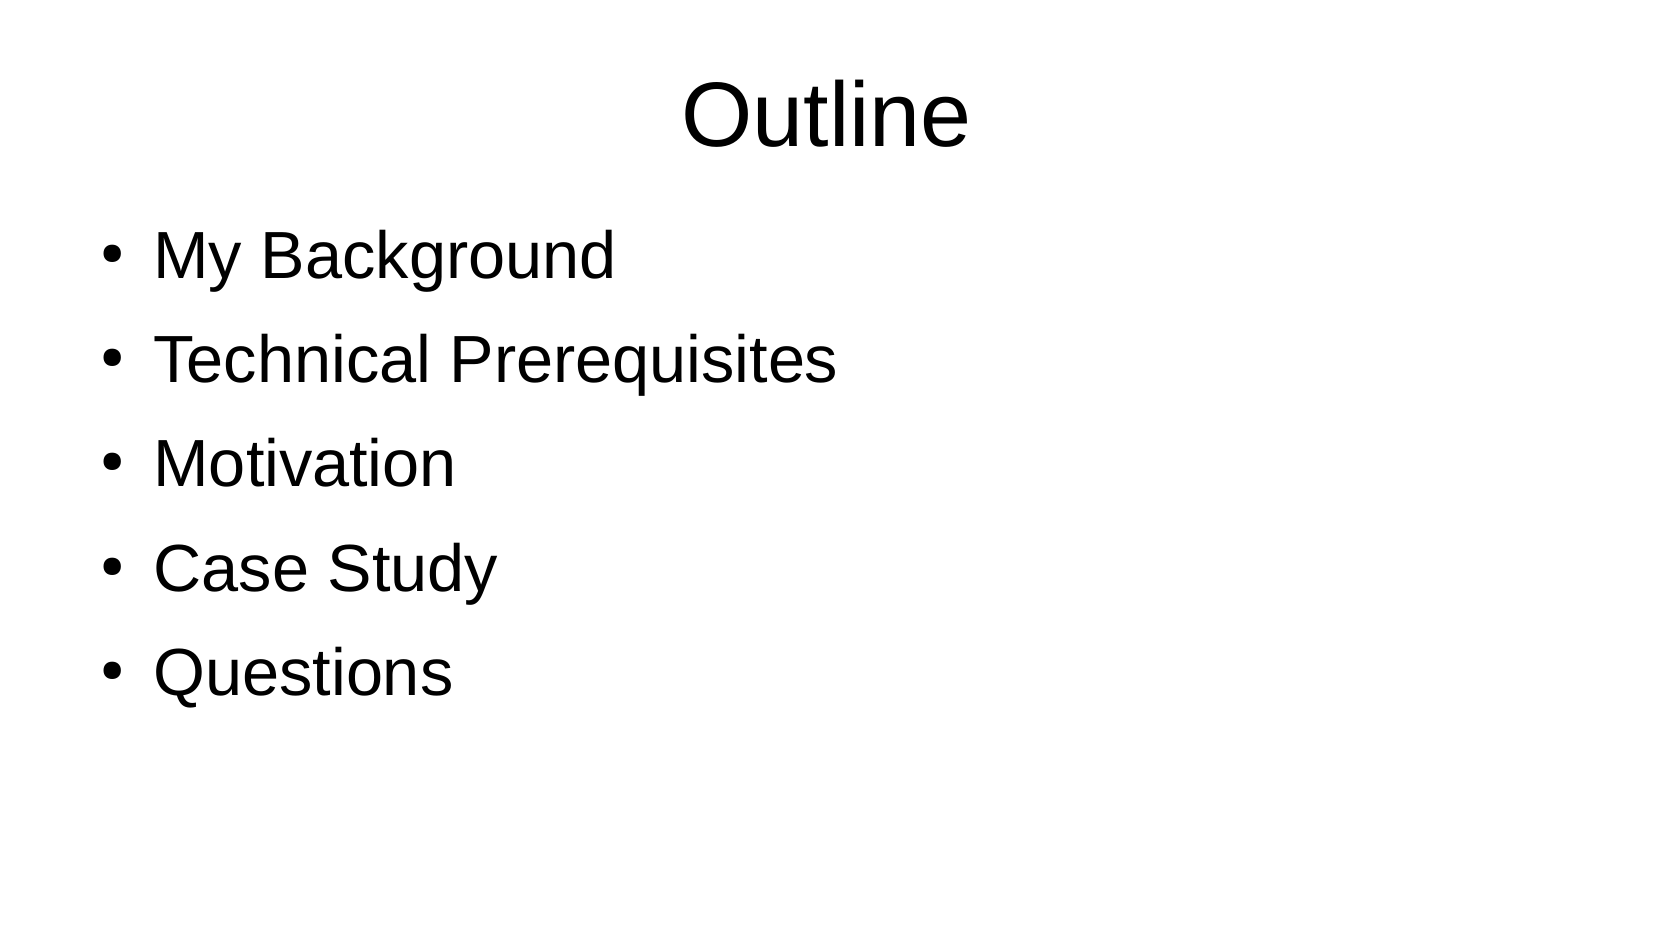

# Outline
My Background
Technical Prerequisites
Motivation
Case Study
Questions